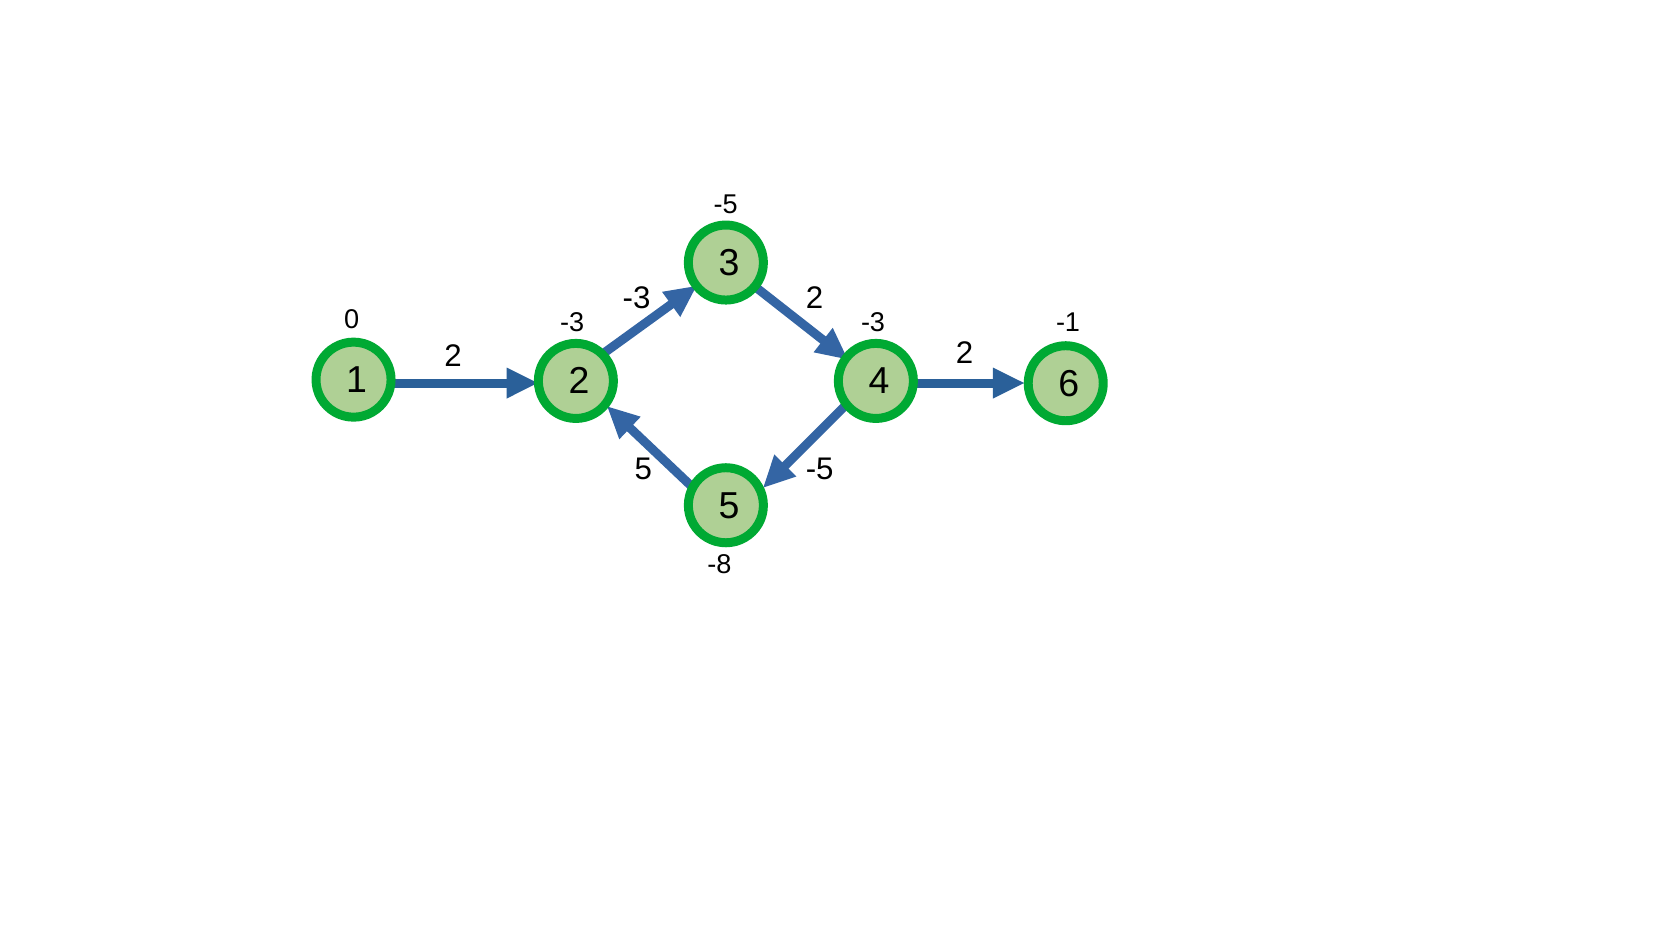

-5
3
-3
2
0
-3
-3
-1
2
2
1
2
4
6
5
-5
5
-8